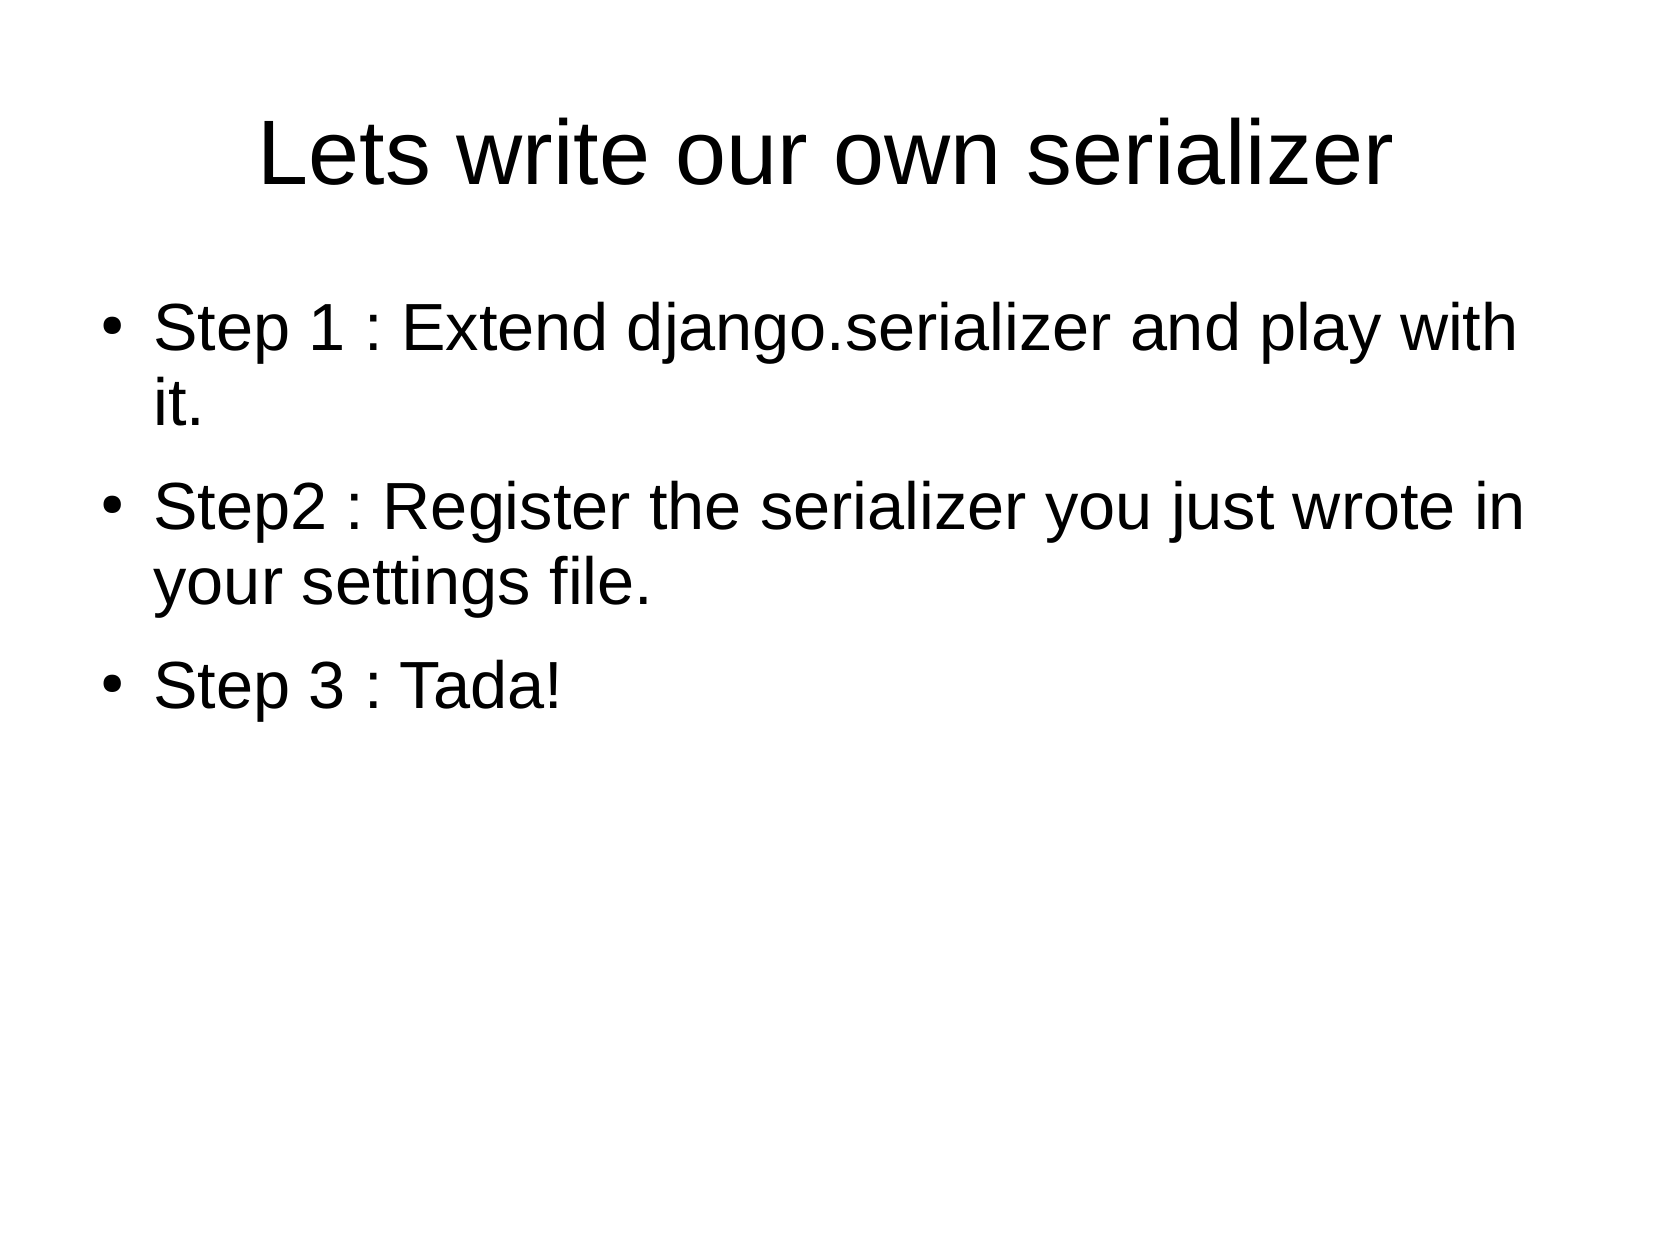

# Lets write our own serializer
Step 1 : Extend django.serializer and play with it.
Step2 : Register the serializer you just wrote in your settings file.
Step 3 : Tada!